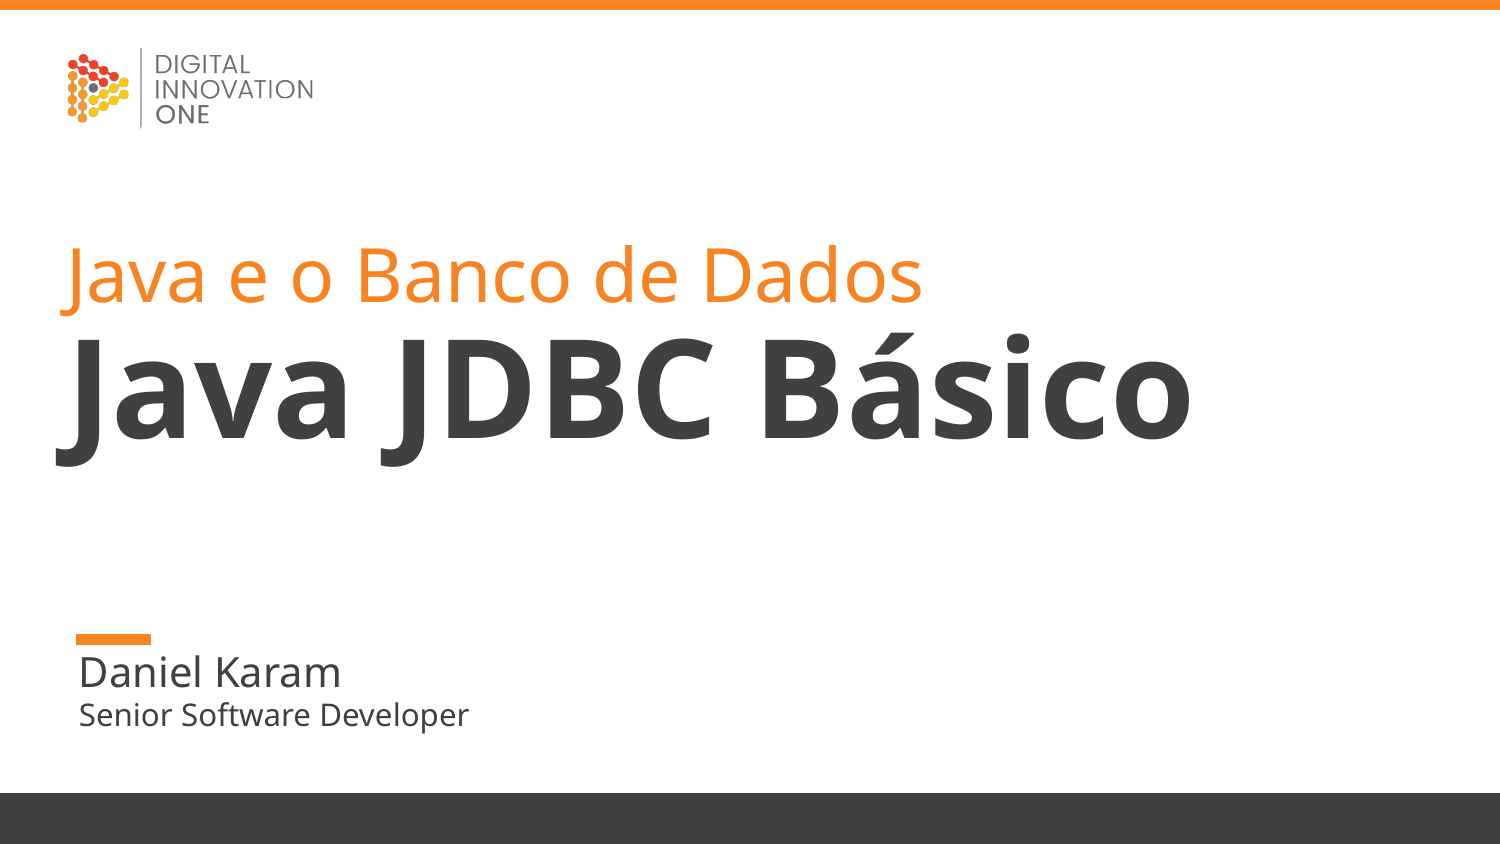

Java e o Banco de Dados
Java JDBC Básico
# Daniel Karam Senior Software Developer